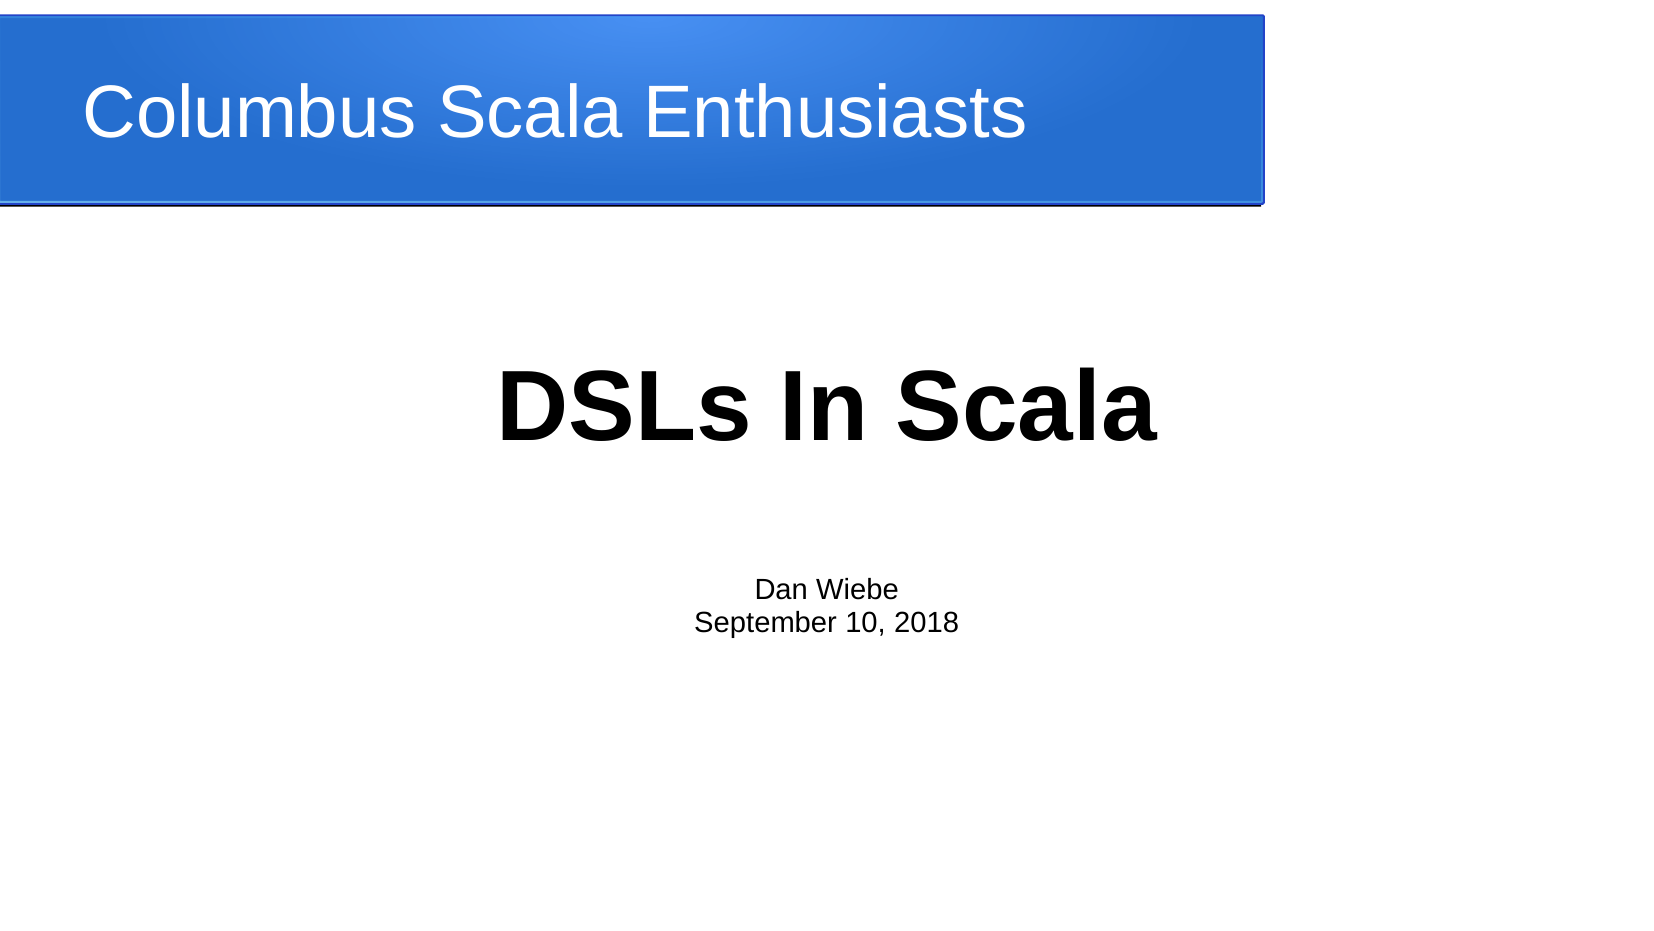

# Columbus Scala Enthusiasts
DSLs In Scala
Dan Wiebe
September 10, 2018